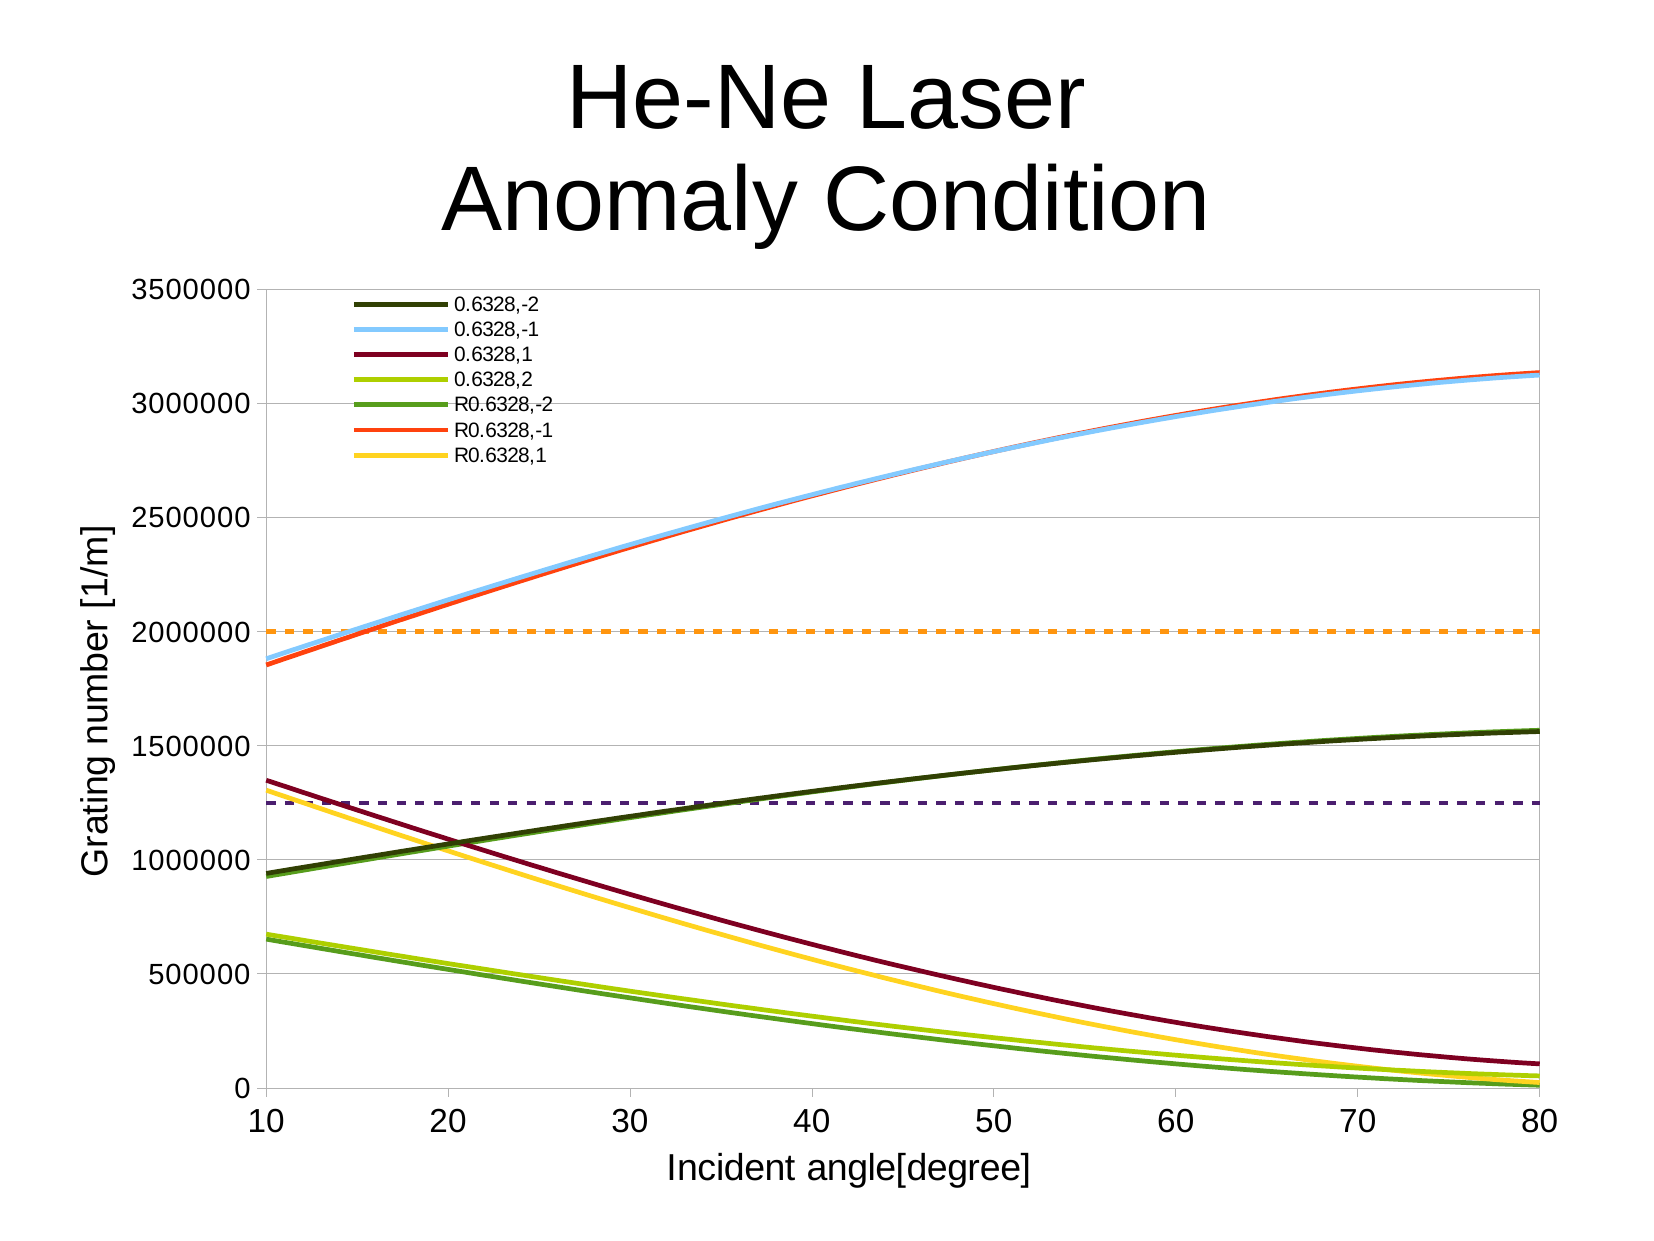

# He-Ne Laser Anomaly Condition
### Chart
| Category | 0.6328,-2 | 0.6328,-1 | 0.6328,1 | 0.6328,2 | R0.6328,-2 | R0.6328,-1 | R0.6328,1 | R0.6328,2 | Column U | Column U |
|---|---|---|---|---|---|---|---|---|---|---|